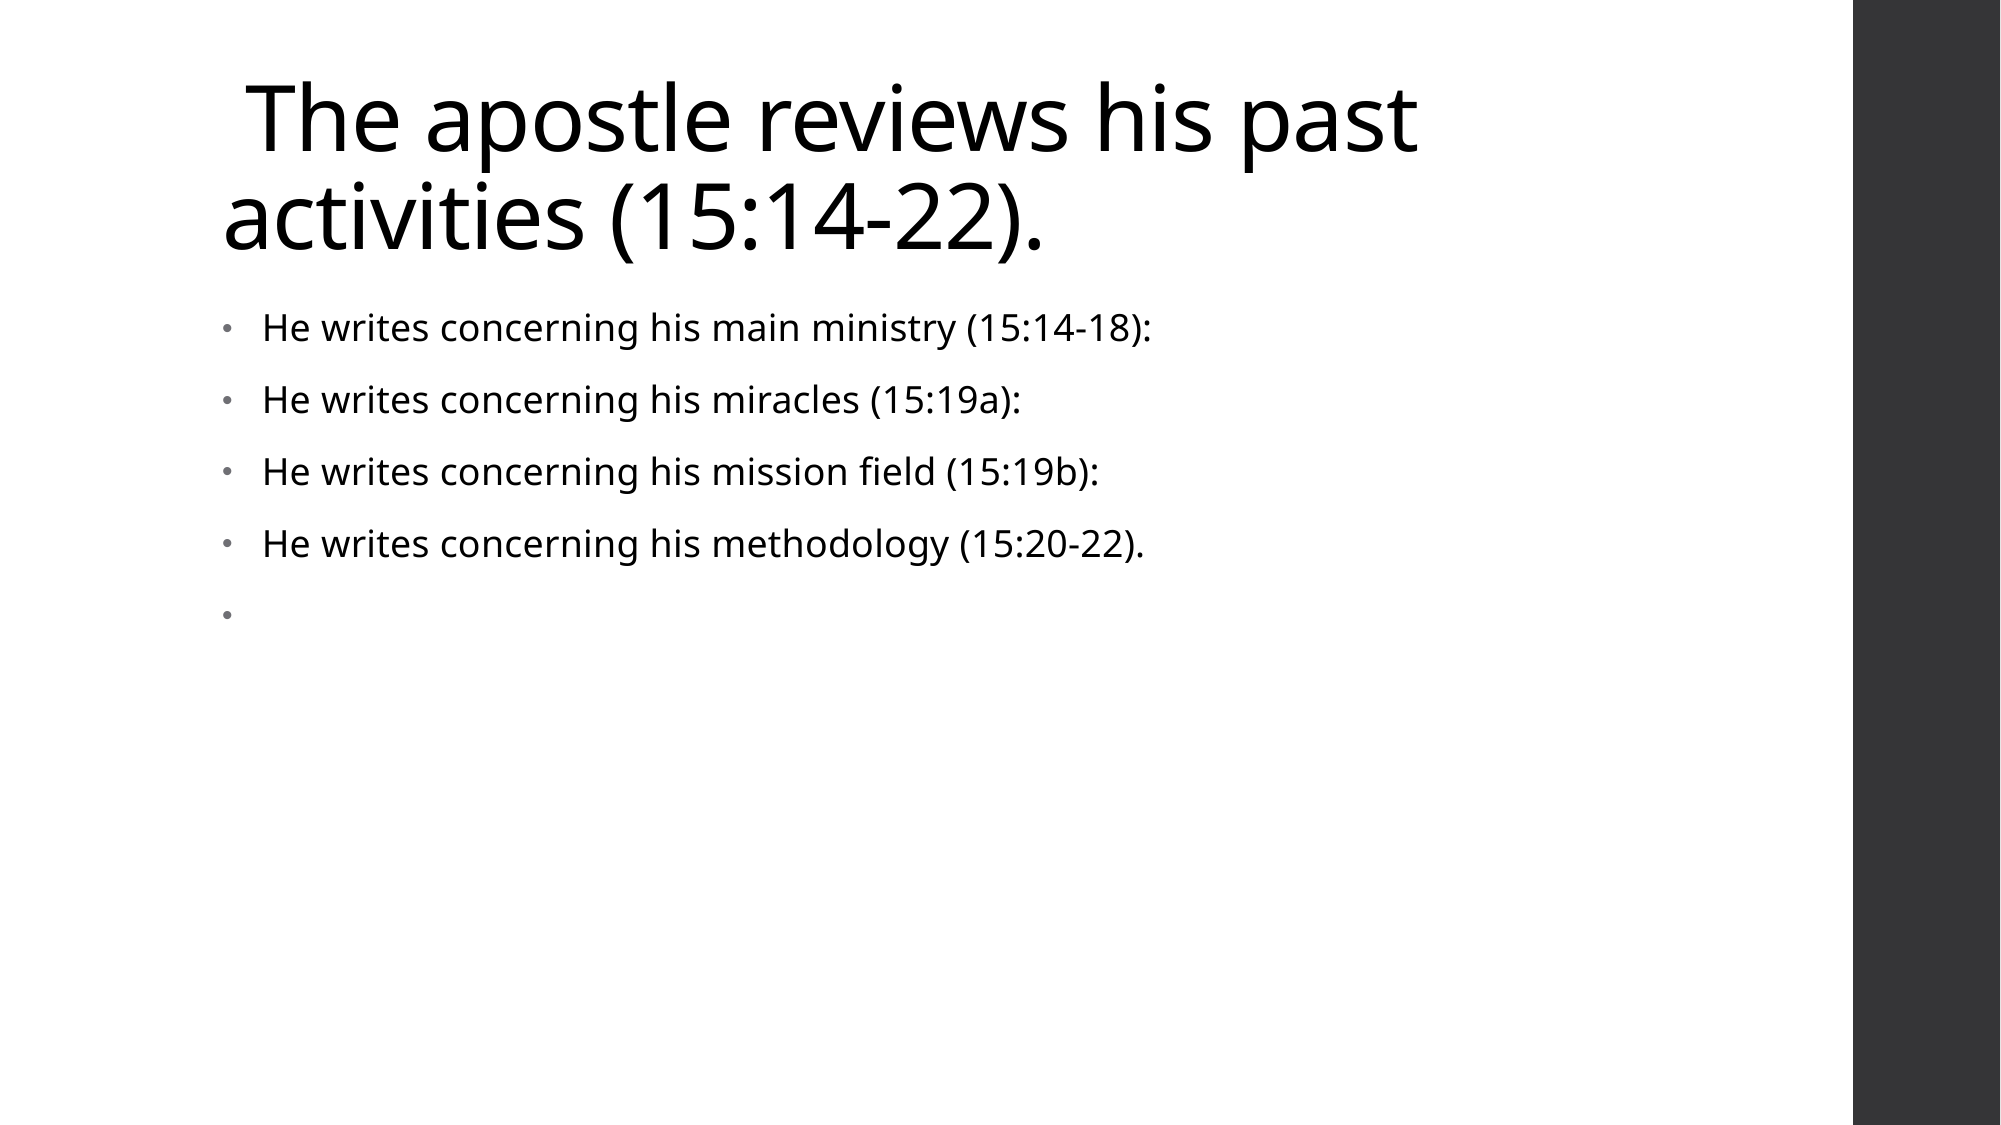

# The apostle reviews his past activities (15:14-22).
 He writes concerning his main ministry (15:14-18):
 He writes concerning his miracles (15:19a):
 He writes concerning his mission field (15:19b):
 He writes concerning his methodology (15:20-22).